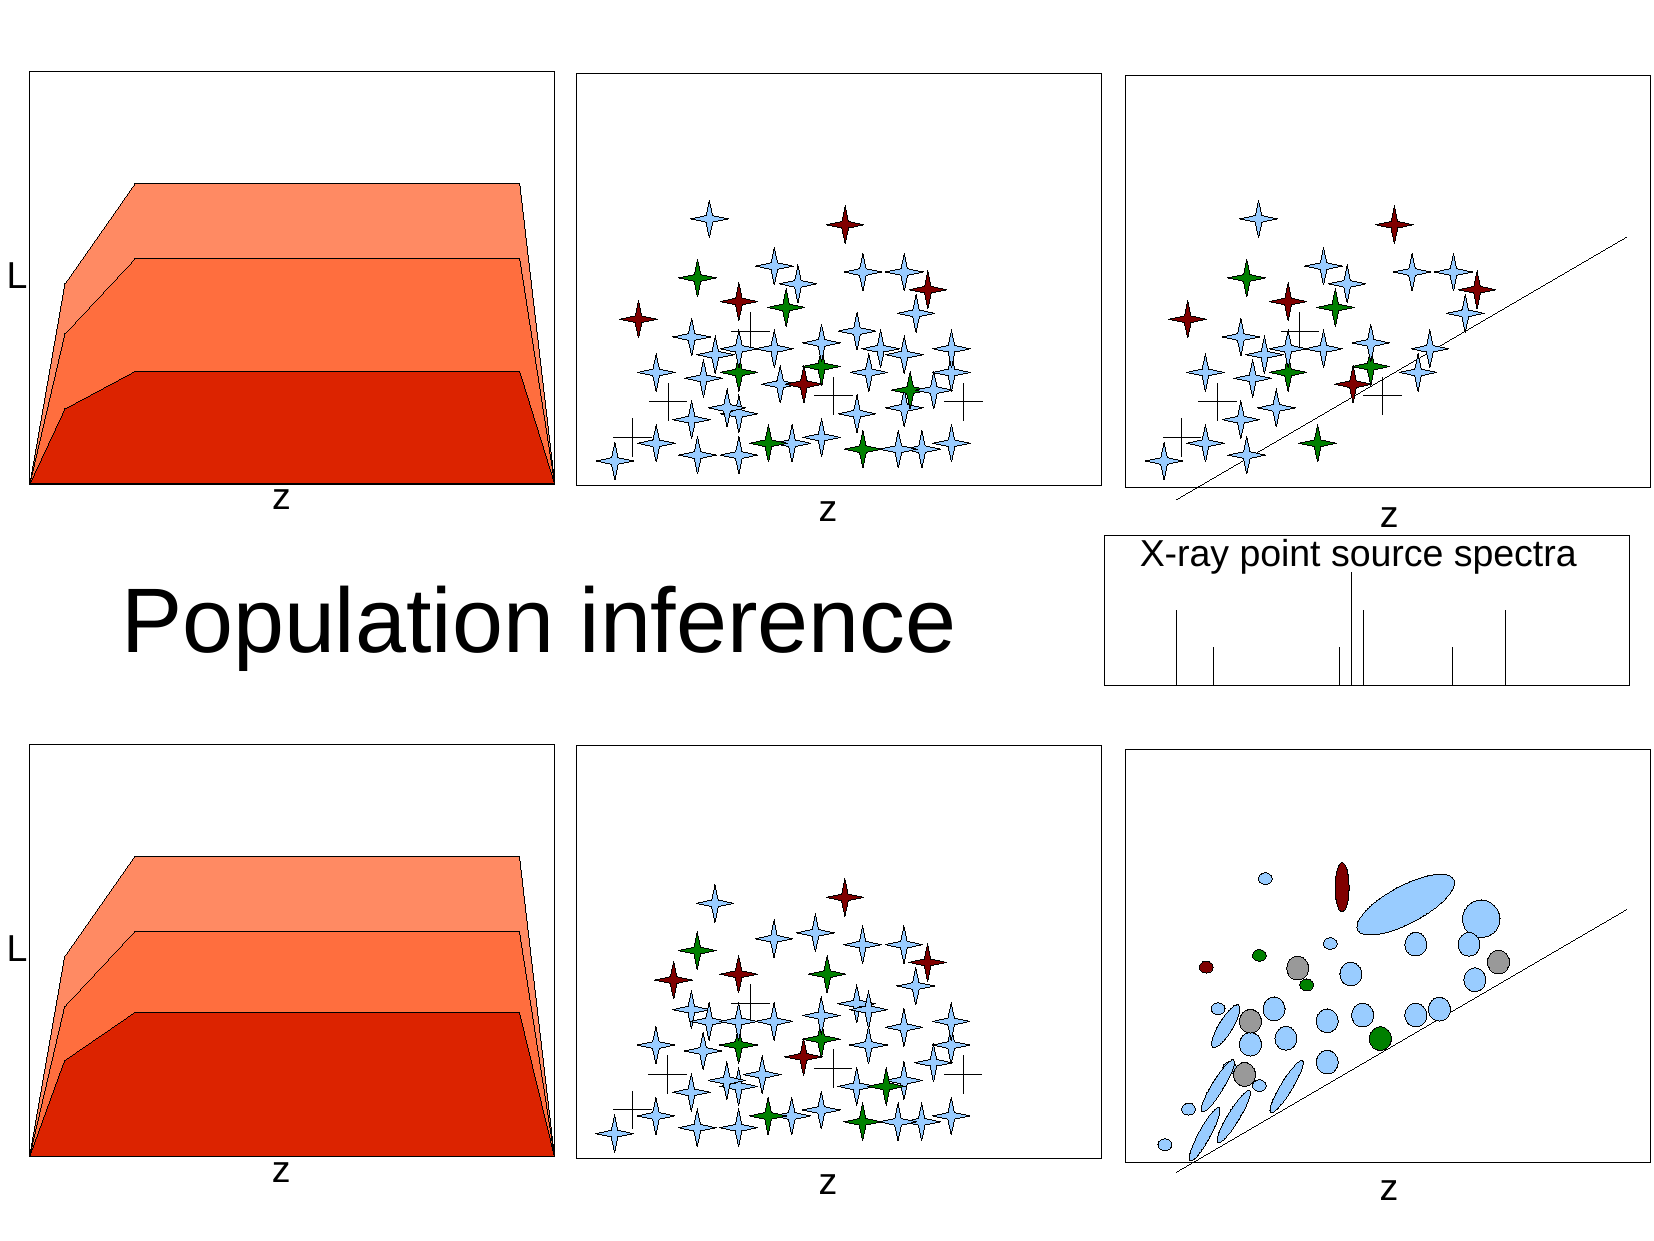

L
z
z
z
# Population inference
X-ray point source spectra
L
z
z
z